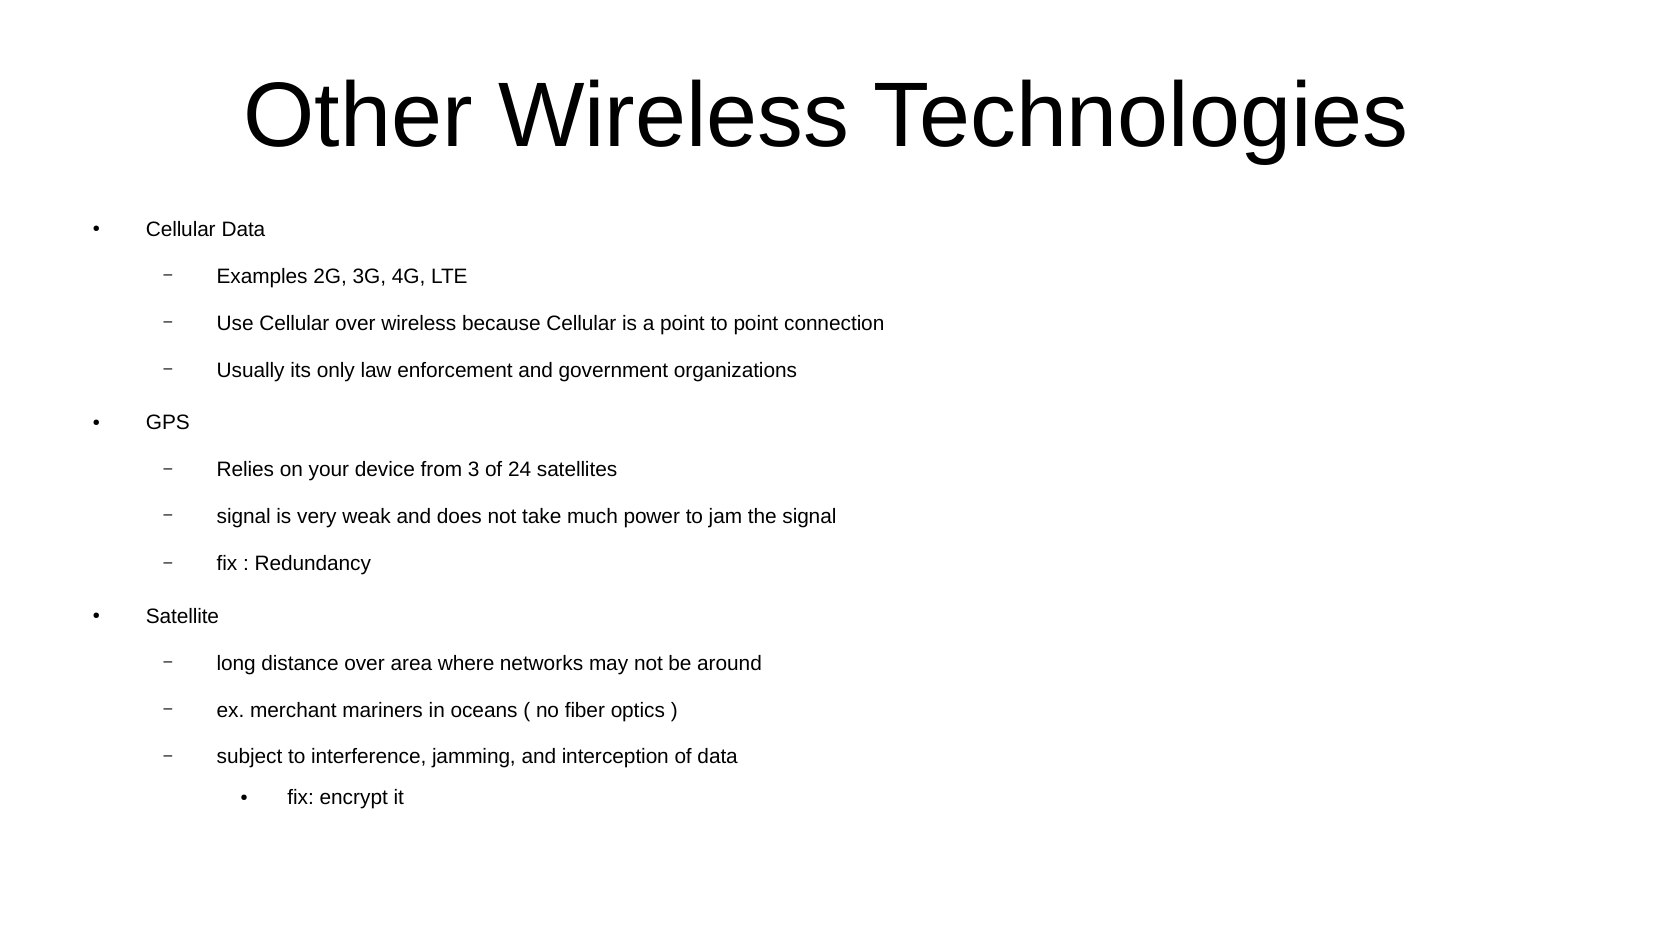

# Other Wireless Technologies
Cellular Data
Examples 2G, 3G, 4G, LTE
Use Cellular over wireless because Cellular is a point to point connection
Usually its only law enforcement and government organizations
GPS
Relies on your device from 3 of 24 satellites
signal is very weak and does not take much power to jam the signal
fix : Redundancy
Satellite
long distance over area where networks may not be around
ex. merchant mariners in oceans ( no fiber optics )
subject to interference, jamming, and interception of data
fix: encrypt it